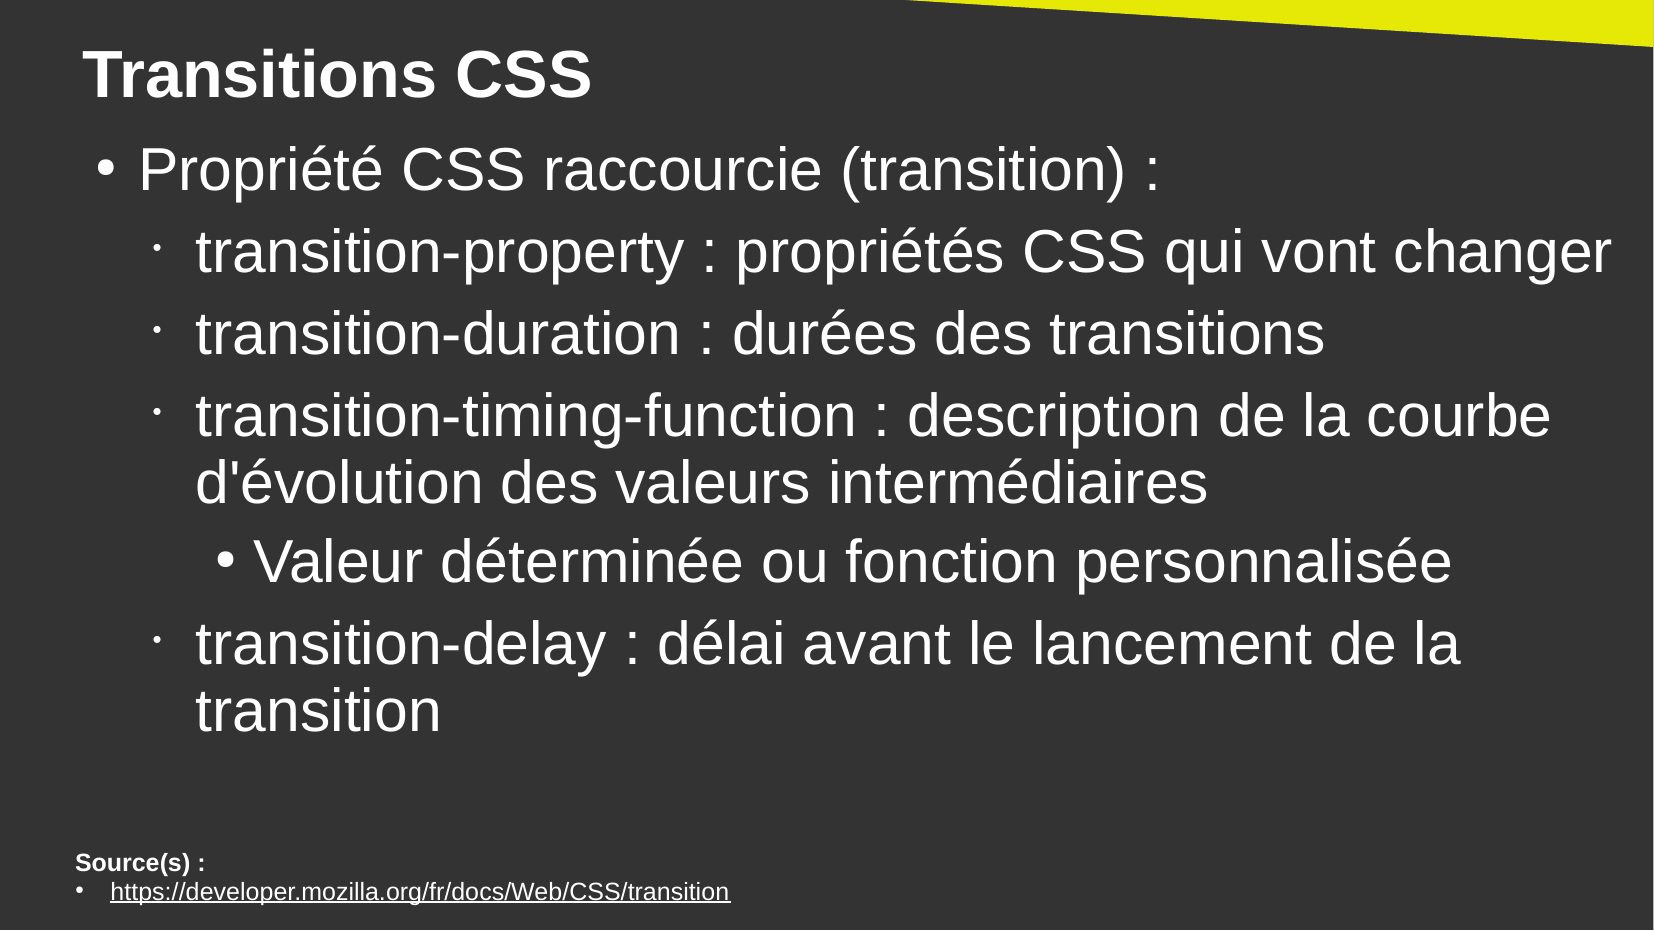

# Transitions CSS
Propriété CSS raccourcie (transition) :
transition-property : propriétés CSS qui vont changer
transition-duration : durées des transitions
transition-timing-function : description de la courbe d'évolution des valeurs intermédiaires
Valeur déterminée ou fonction personnalisée
transition-delay : délai avant le lancement de la transition
Source(s) :
https://developer.mozilla.org/fr/docs/Web/CSS/transition